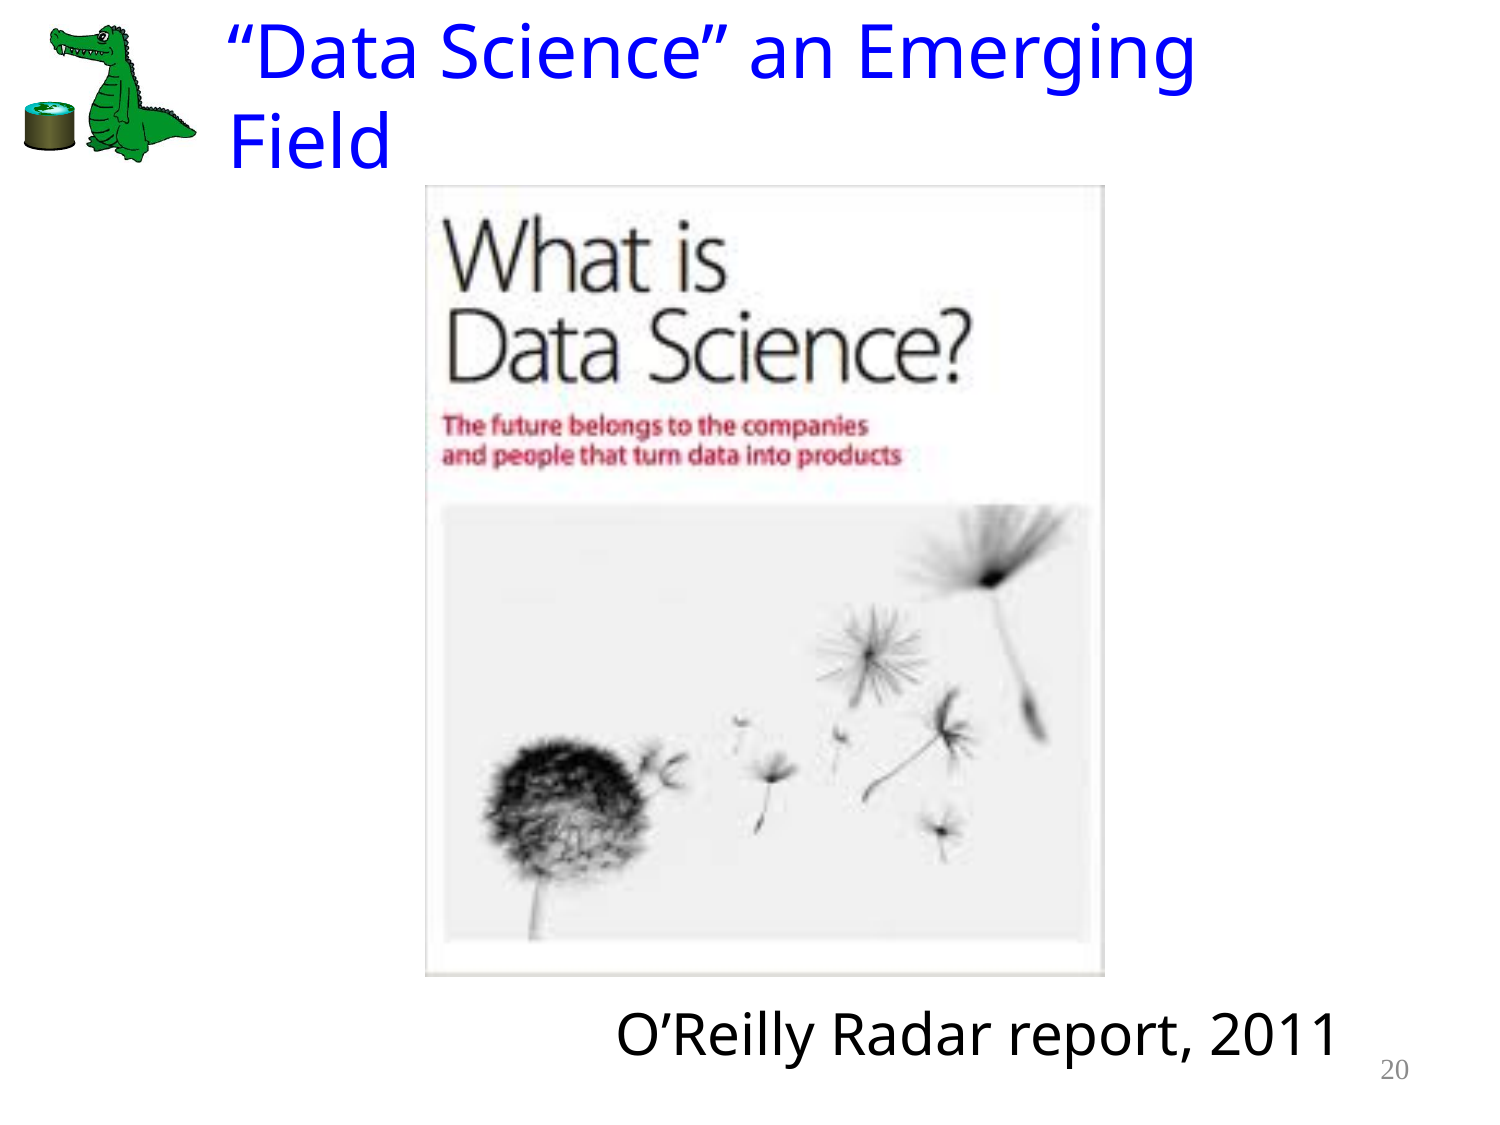

# “Data Science” an Emerging Field
O’Reilly Radar report, 2011